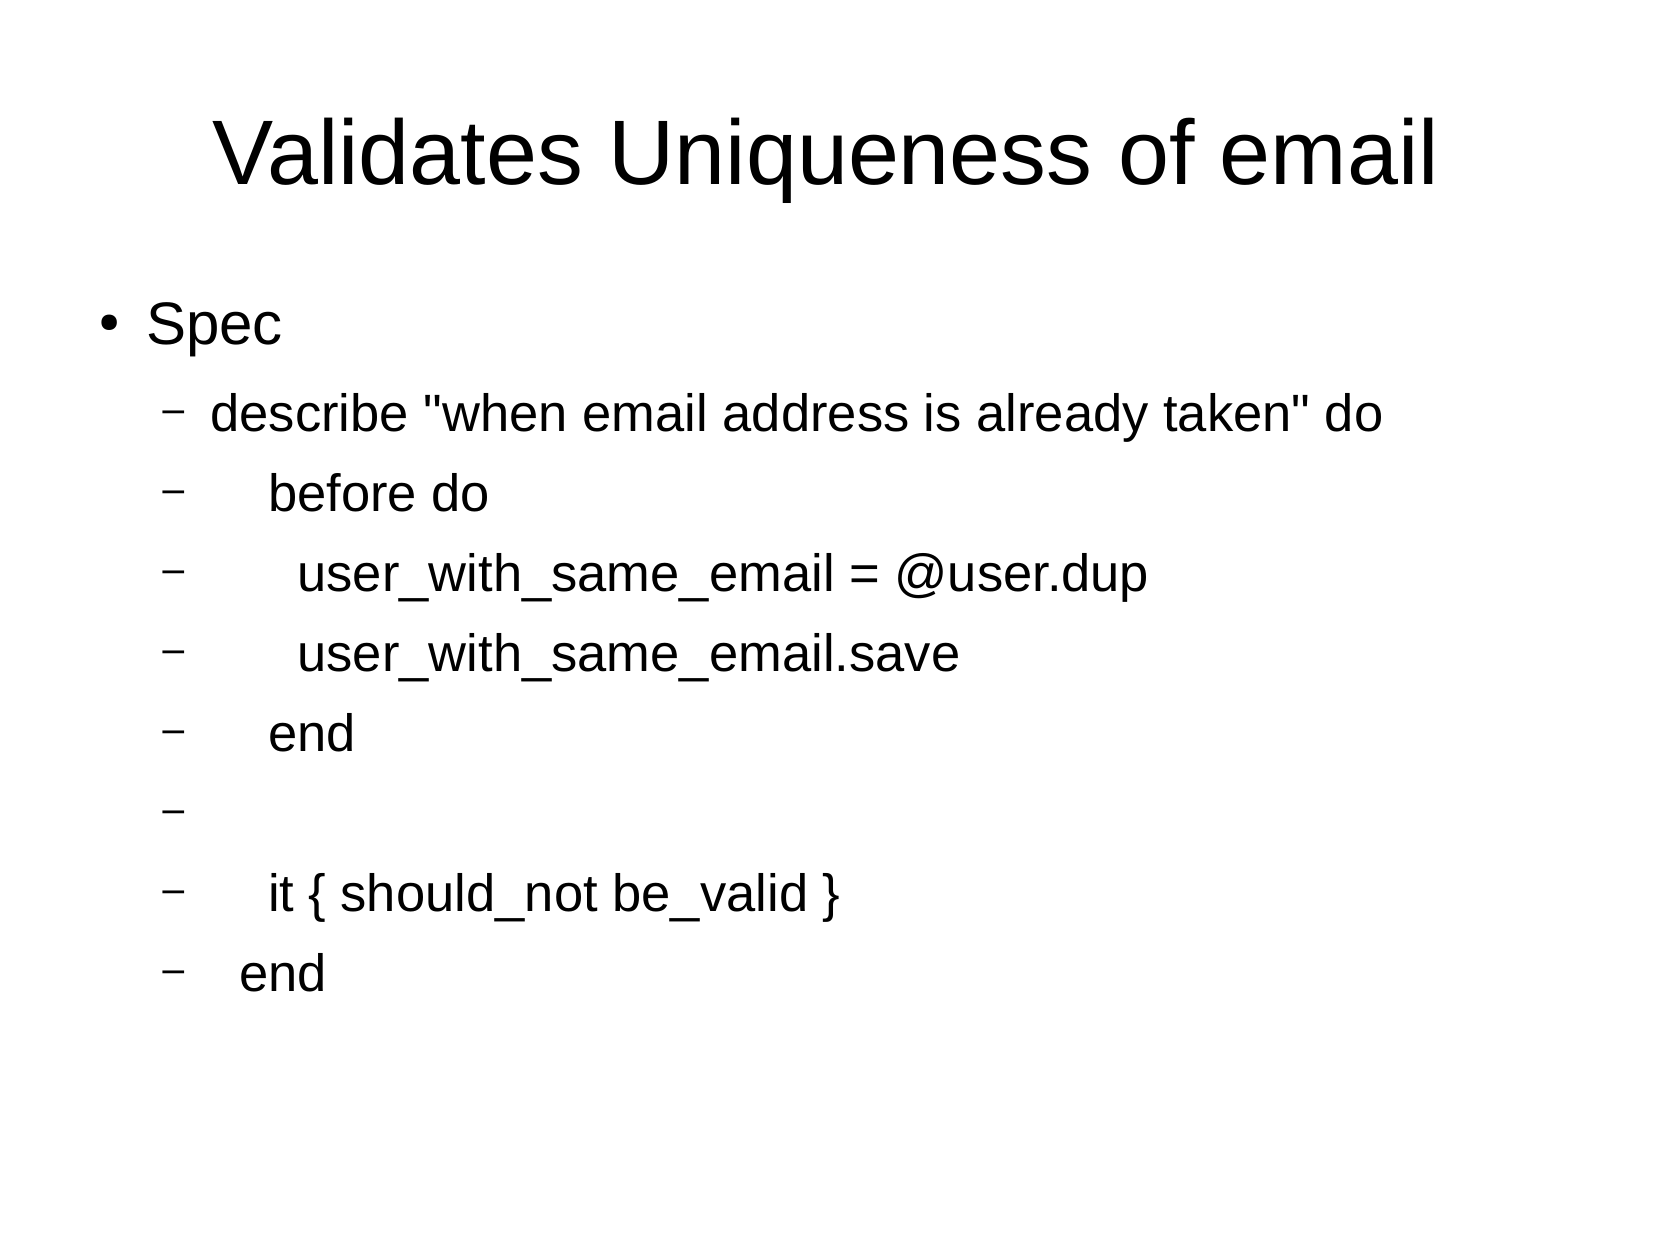

# Validates Uniqueness of email
Spec
describe "when email address is already taken" do
 before do
 user_with_same_email = @user.dup
 user_with_same_email.save
 end
 it { should_not be_valid }
 end